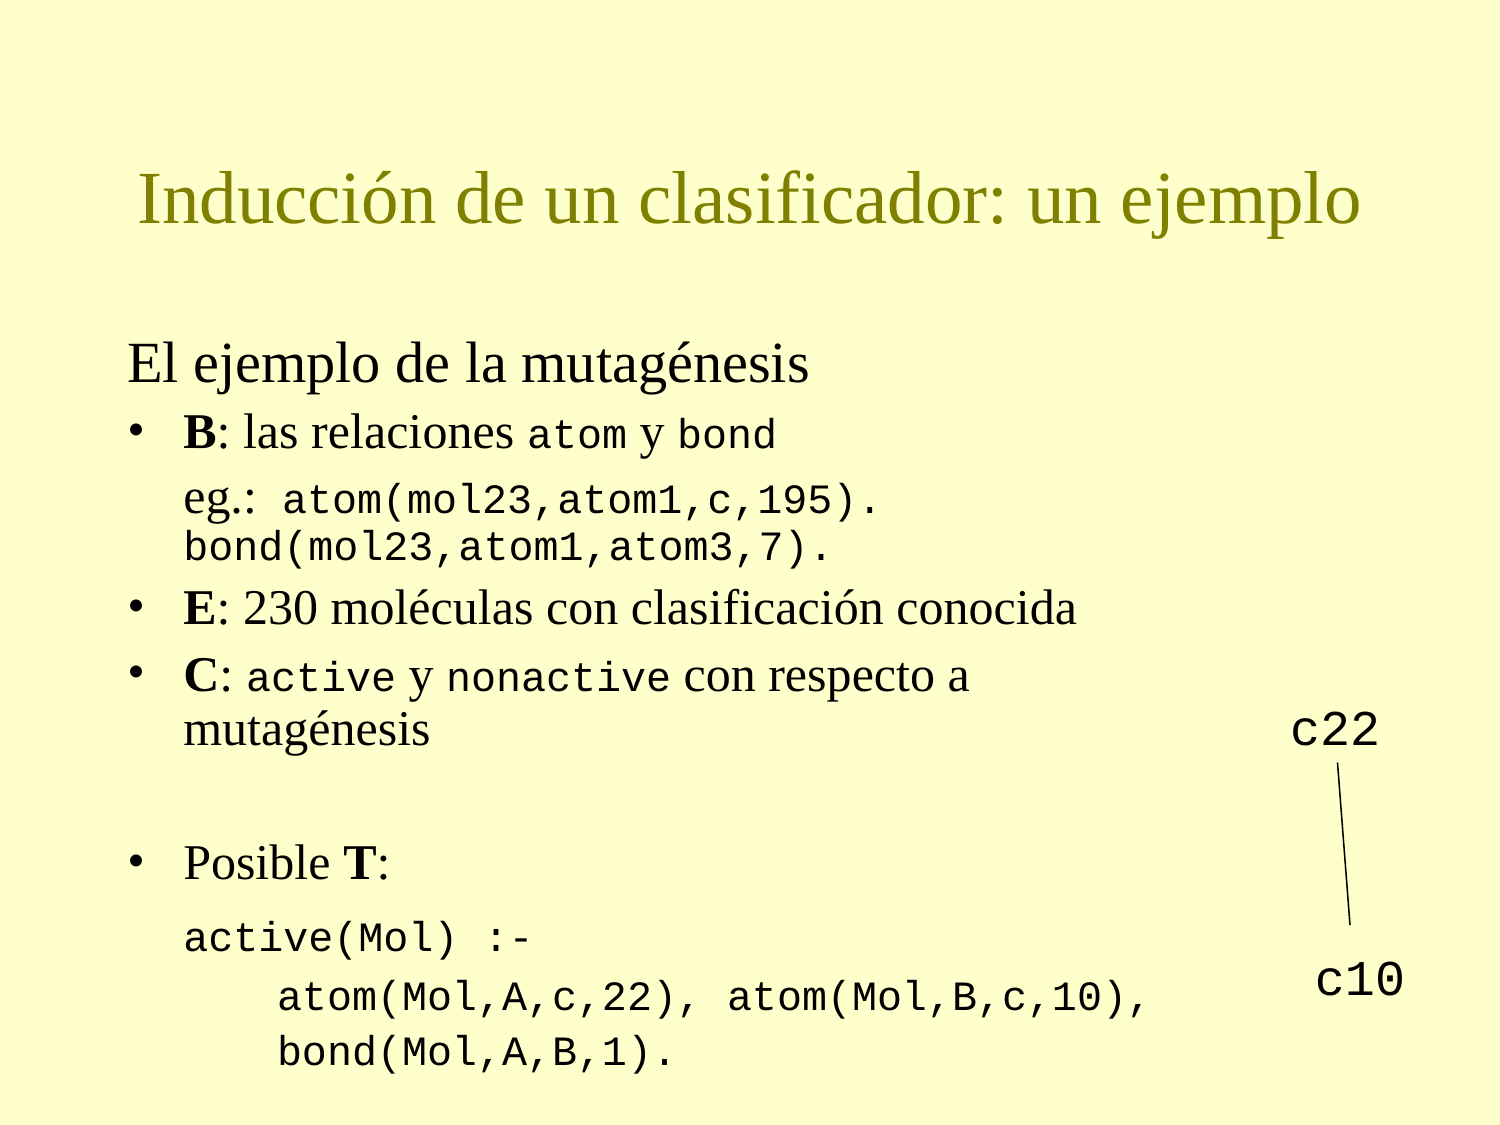

# Inducción de un clasificador: un ejemplo
El ejemplo de la mutagénesis
B: las relaciones atom y bond
	eg.: atom(mol23,atom1,c,195). 	bond(mol23,atom1,atom3,7).
E: 230 moléculas con clasificación conocida
C: active y nonactive con respecto a mutagénesis
Posible T:
	active(Mol) :-
		atom(Mol,A,c,22), atom(Mol,B,c,10),
		bond(Mol,A,B,1).
c22
c10